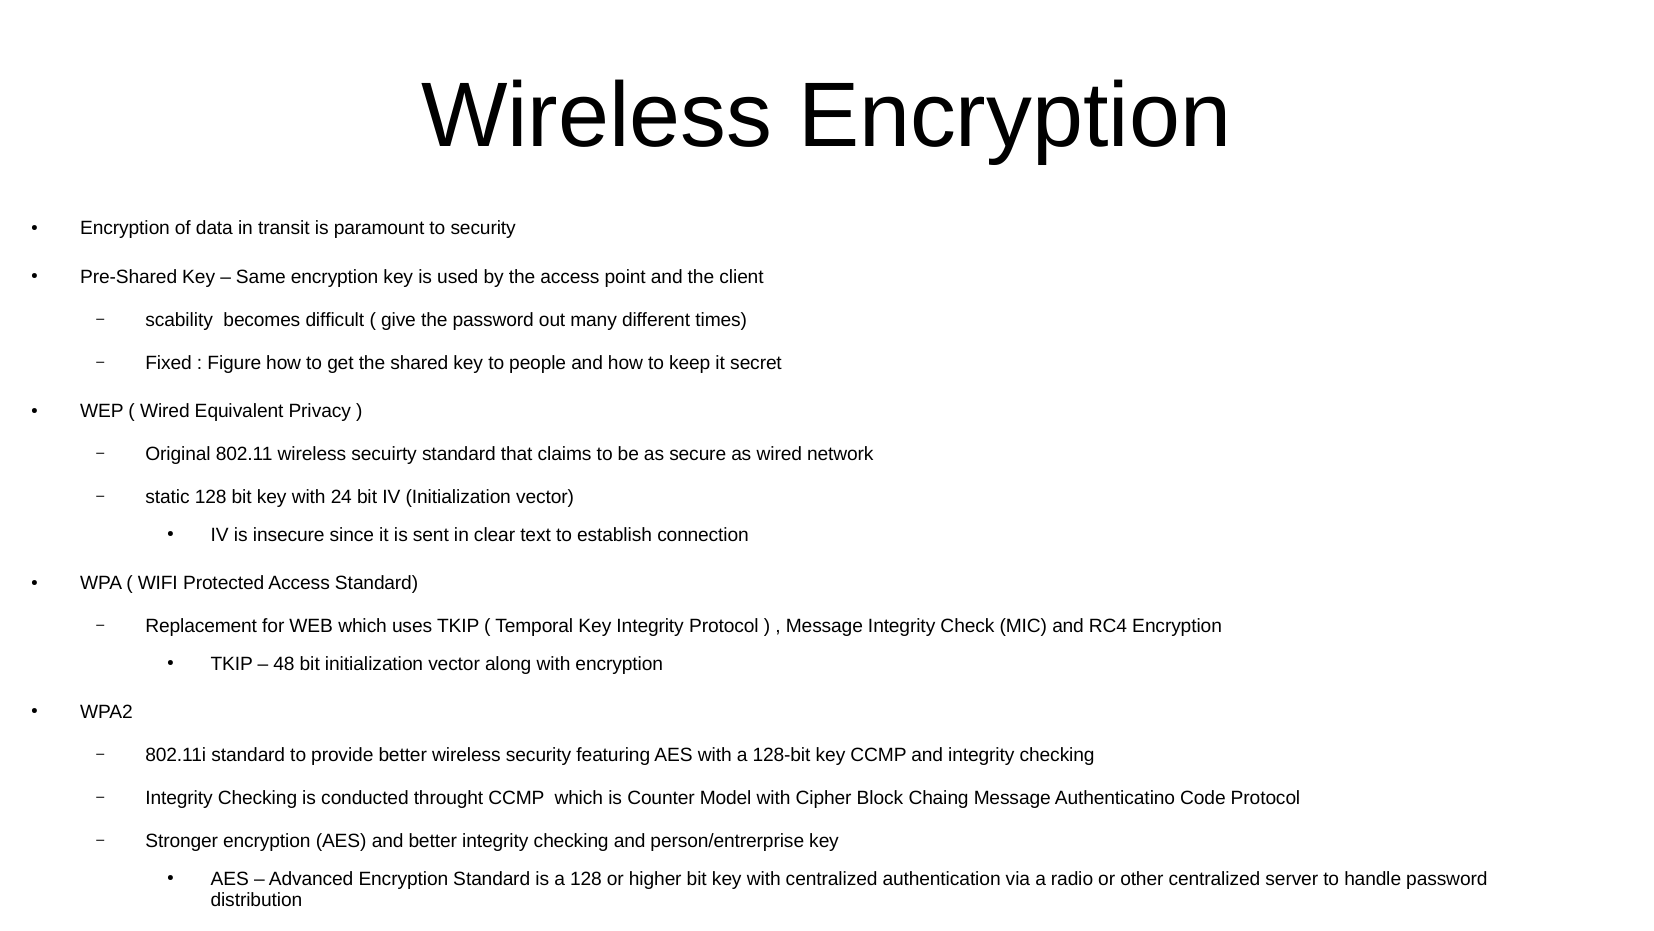

# Wireless Encryption
Encryption of data in transit is paramount to security
Pre-Shared Key – Same encryption key is used by the access point and the client
scability becomes difficult ( give the password out many different times)
Fixed : Figure how to get the shared key to people and how to keep it secret
WEP ( Wired Equivalent Privacy )
Original 802.11 wireless secuirty standard that claims to be as secure as wired network
static 128 bit key with 24 bit IV (Initialization vector)
IV is insecure since it is sent in clear text to establish connection
WPA ( WIFI Protected Access Standard)
Replacement for WEB which uses TKIP ( Temporal Key Integrity Protocol ) , Message Integrity Check (MIC) and RC4 Encryption
TKIP – 48 bit initialization vector along with encryption
WPA2
802.11i standard to provide better wireless security featuring AES with a 128-bit key CCMP and integrity checking
Integrity Checking is conducted throught CCMP which is Counter Model with Cipher Block Chaing Message Authenticatino Code Protocol
Stronger encryption (AES) and better integrity checking and person/entrerprise key
AES – Advanced Encryption Standard is a 128 or higher bit key with centralized authentication via a radio or other centralized server to handle password distribution